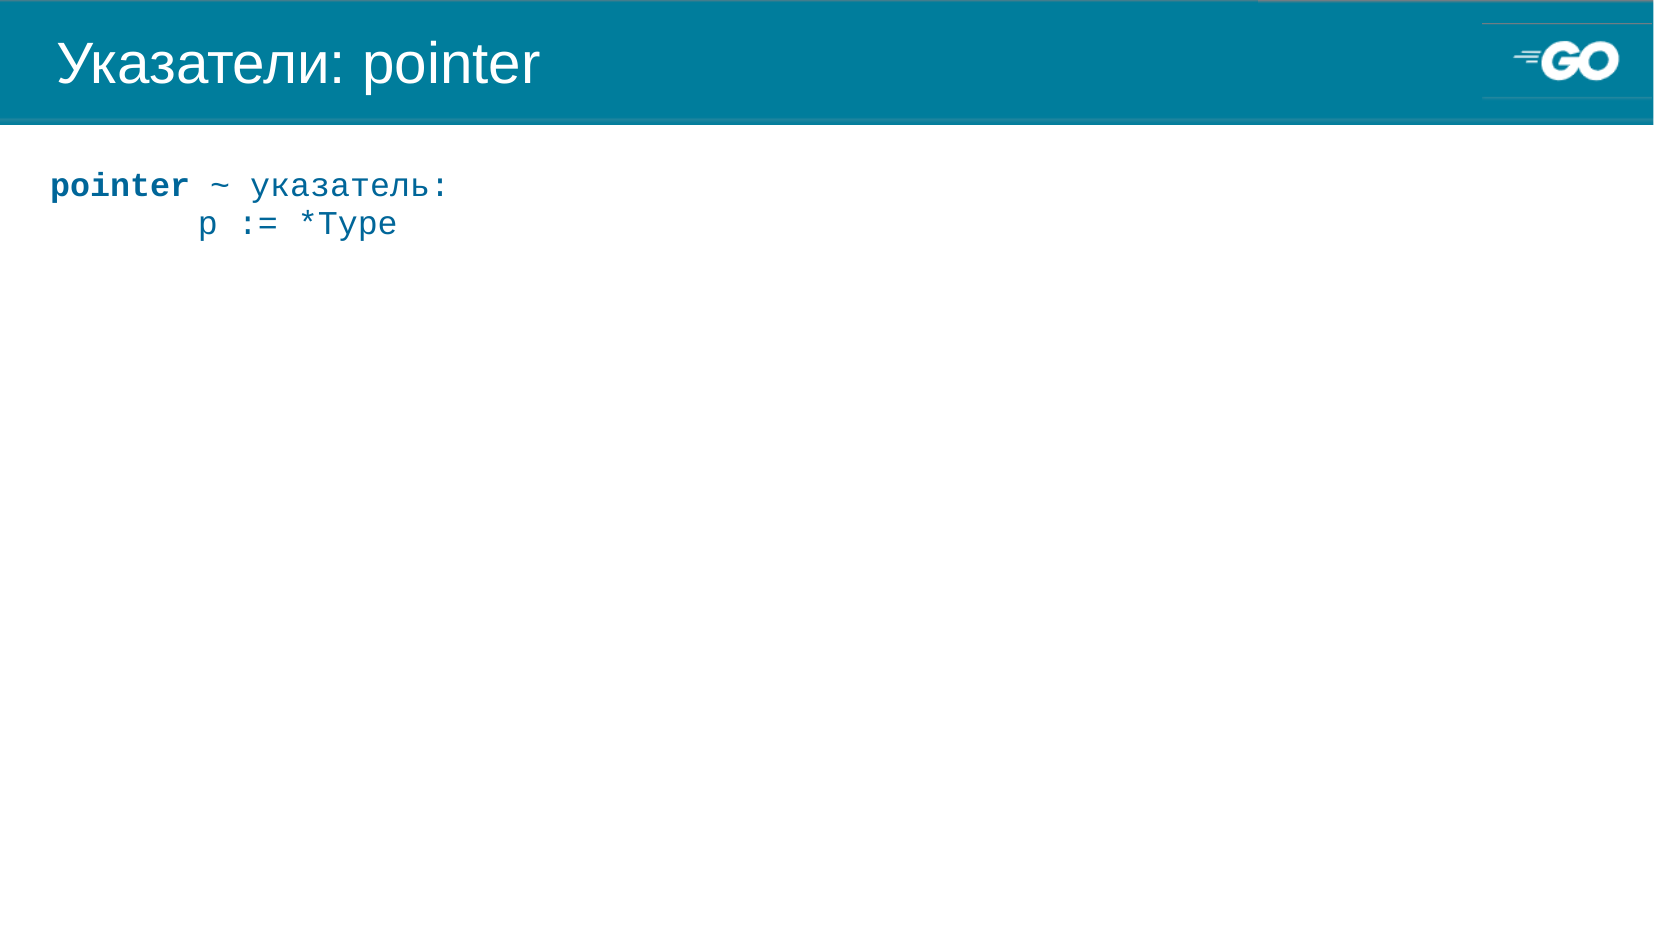

Указатели: pointer
pointer ~ указатель:
		p := *Type